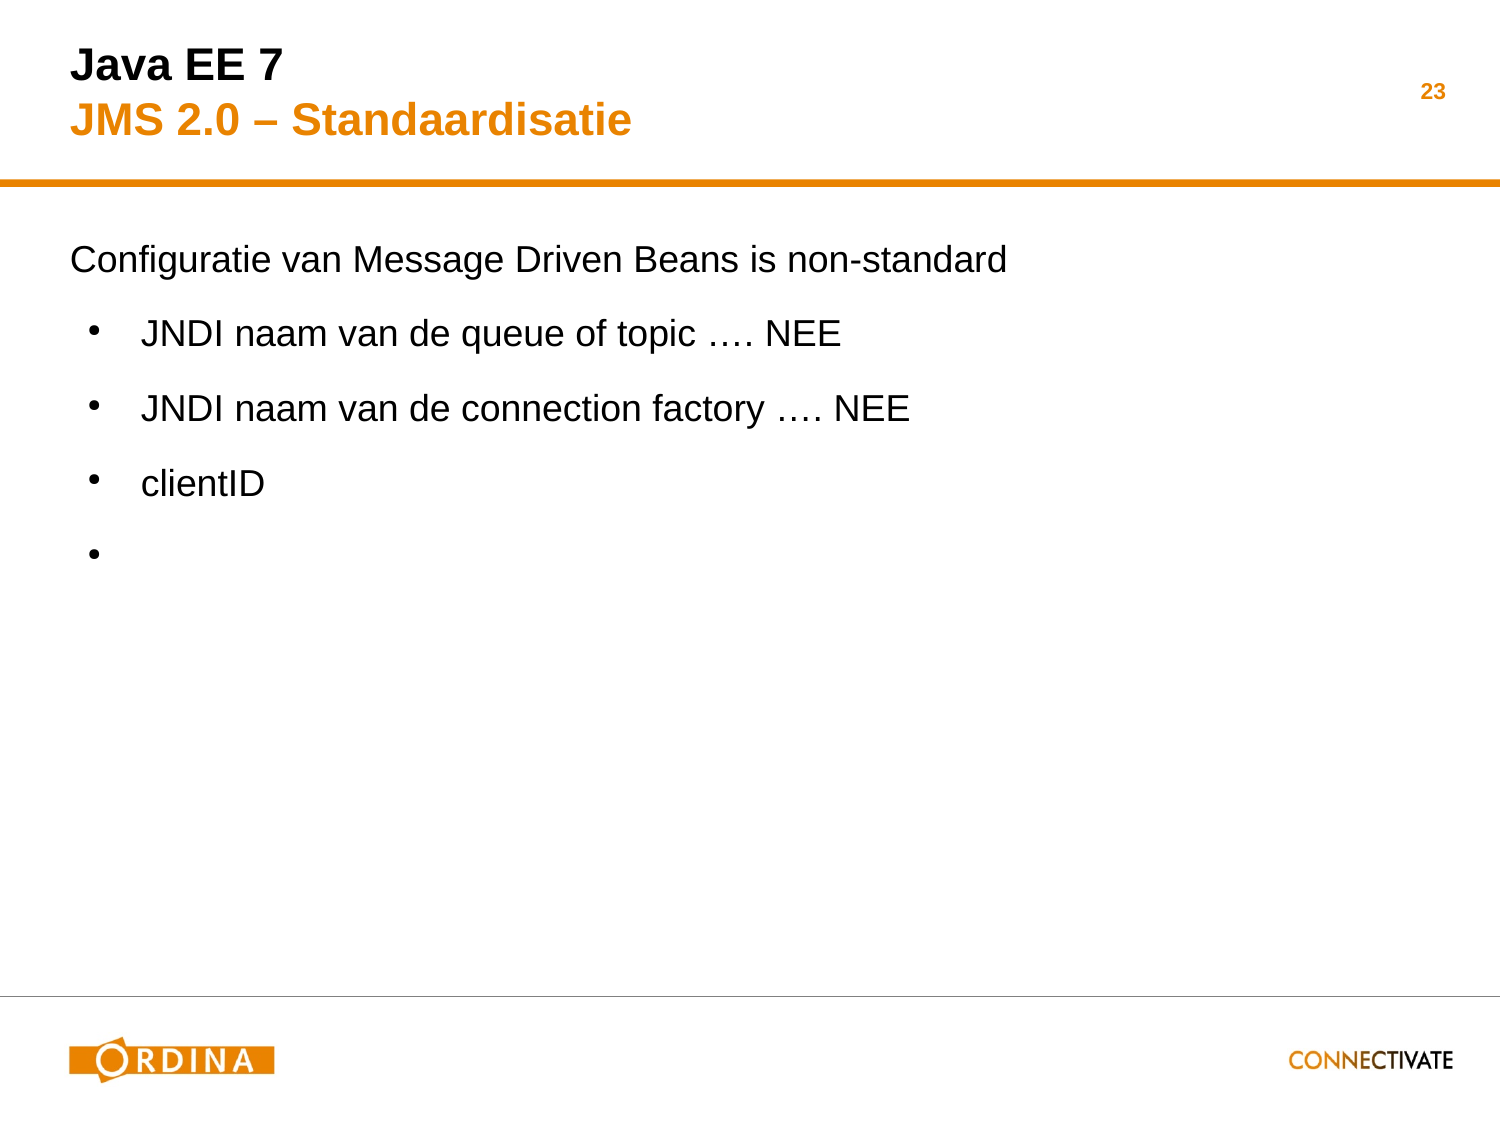

# Java EE 7 JMS 2.0 – Standaardisatie
Configuratie van Message Driven Beans is non-standard
JNDI naam van de queue of topic …. NEE
JNDI naam van de connection factory …. NEE
clientID